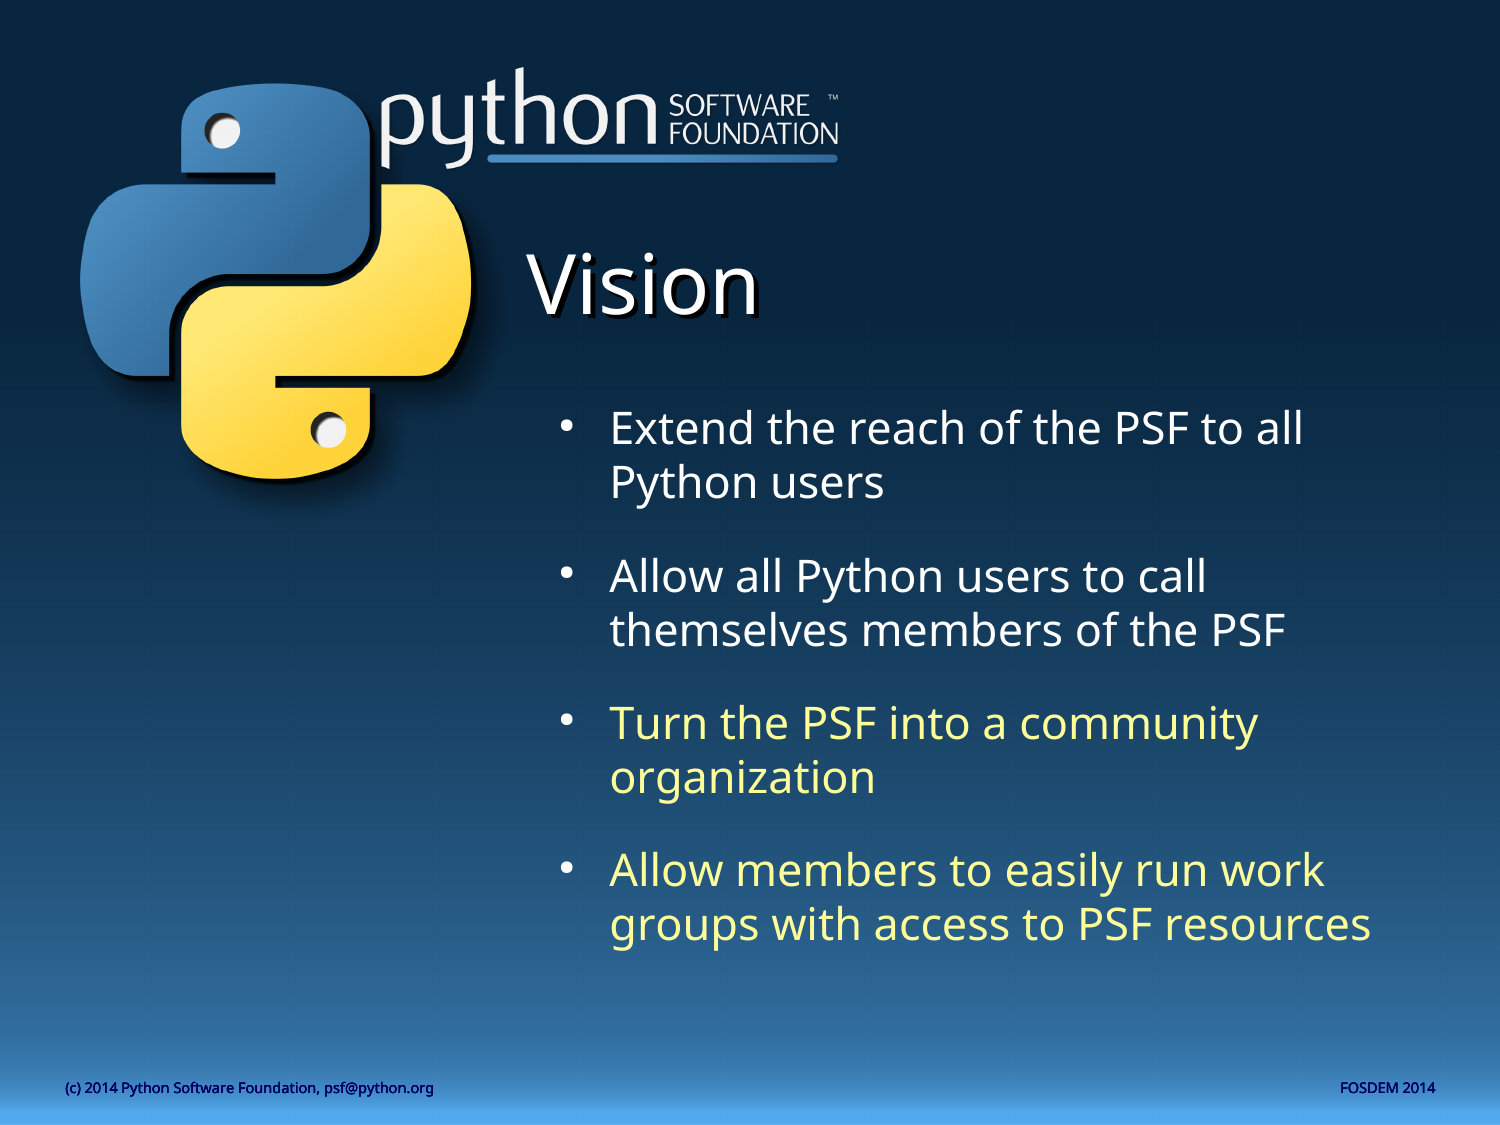

# Vision
Extend the reach of the PSF to all Python users
Allow all Python users to call themselves members of the PSF
Turn the PSF into a community organization
Allow members to easily run work groups with access to PSF resources
(c) 2014 Python Software Foundation, psf@python.org						 FOSDEM 2014
(c) 2014 Python Software Foundation, psf@python.org						 FOSDEM 2014
(c) 2014 Python Software Foundation, psf@python.org						 FOSDEM 2014